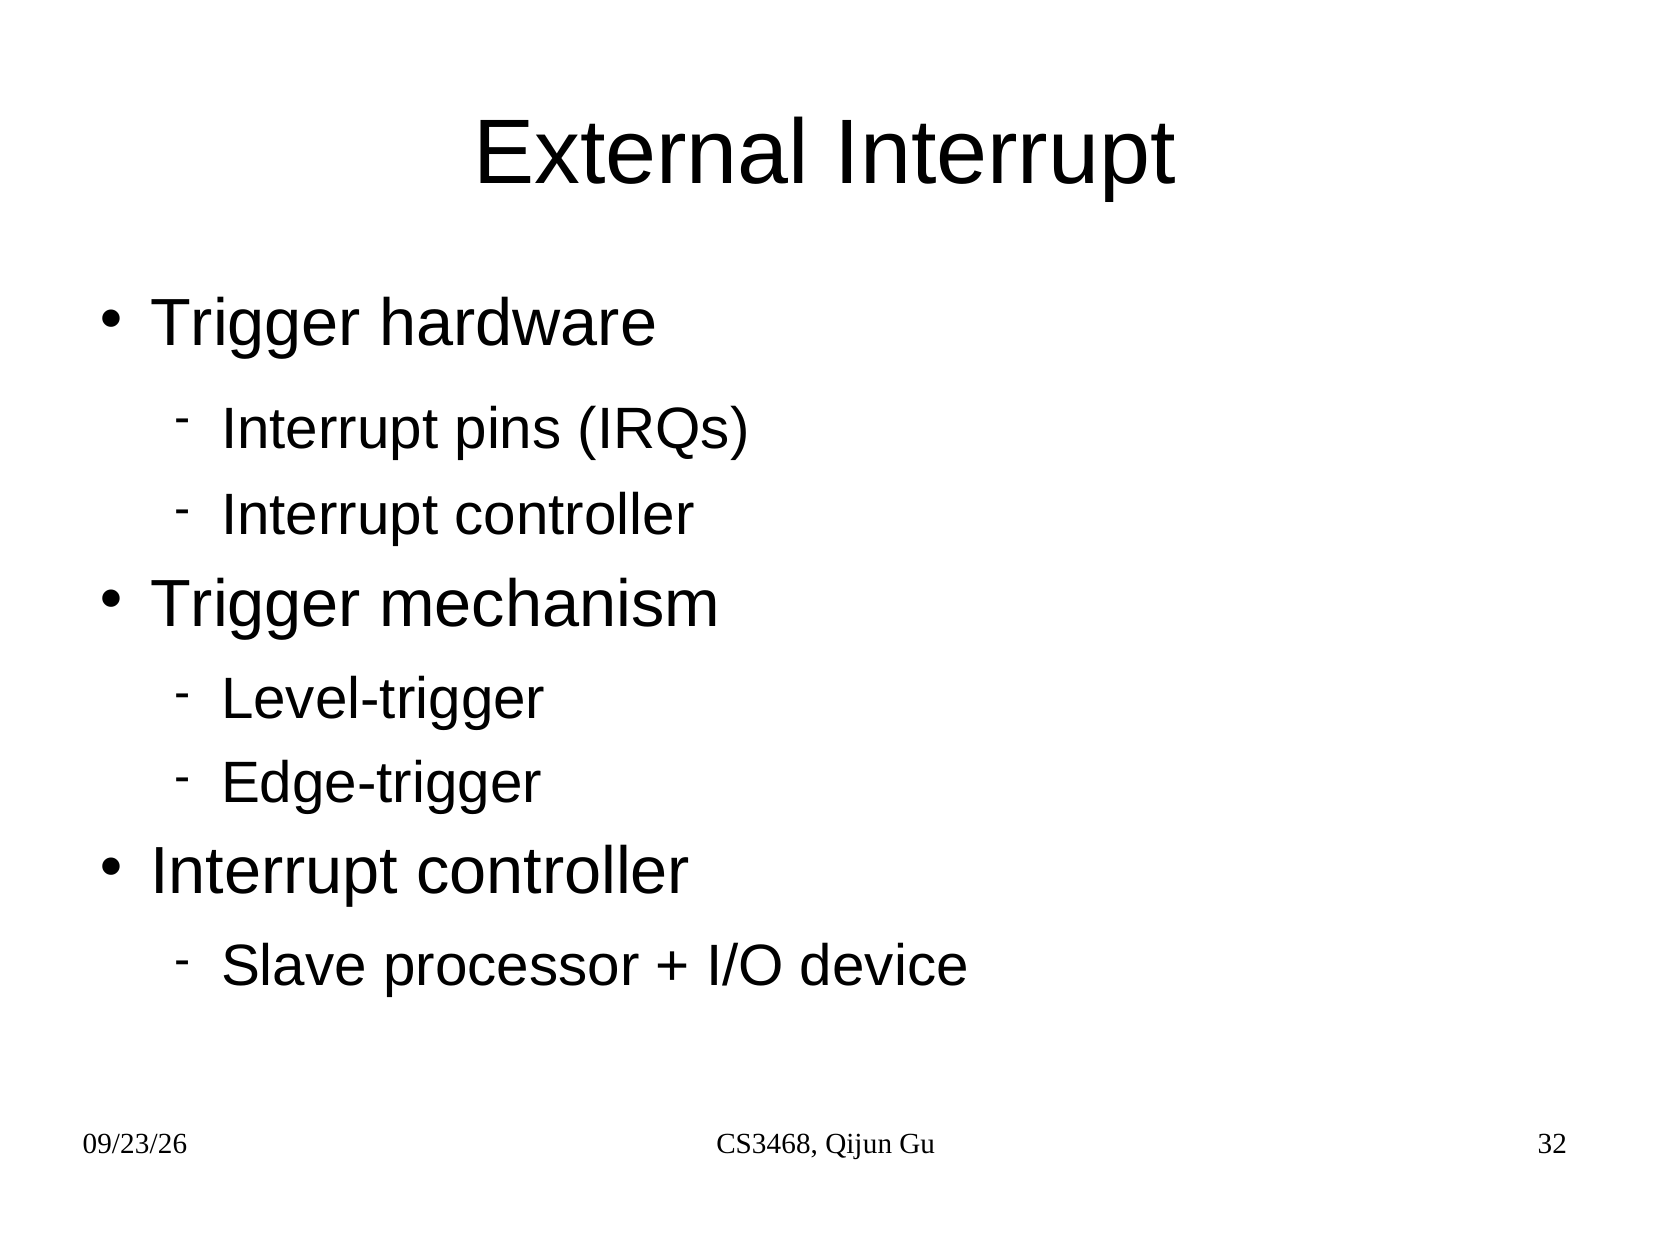

# External Interrupt
Trigger hardware
Interrupt pins (IRQs)‏
Interrupt controller
Trigger mechanism
Level-trigger
Edge-trigger
Interrupt controller
Slave processor + I/O device
CS3468, Qijun Gu
32